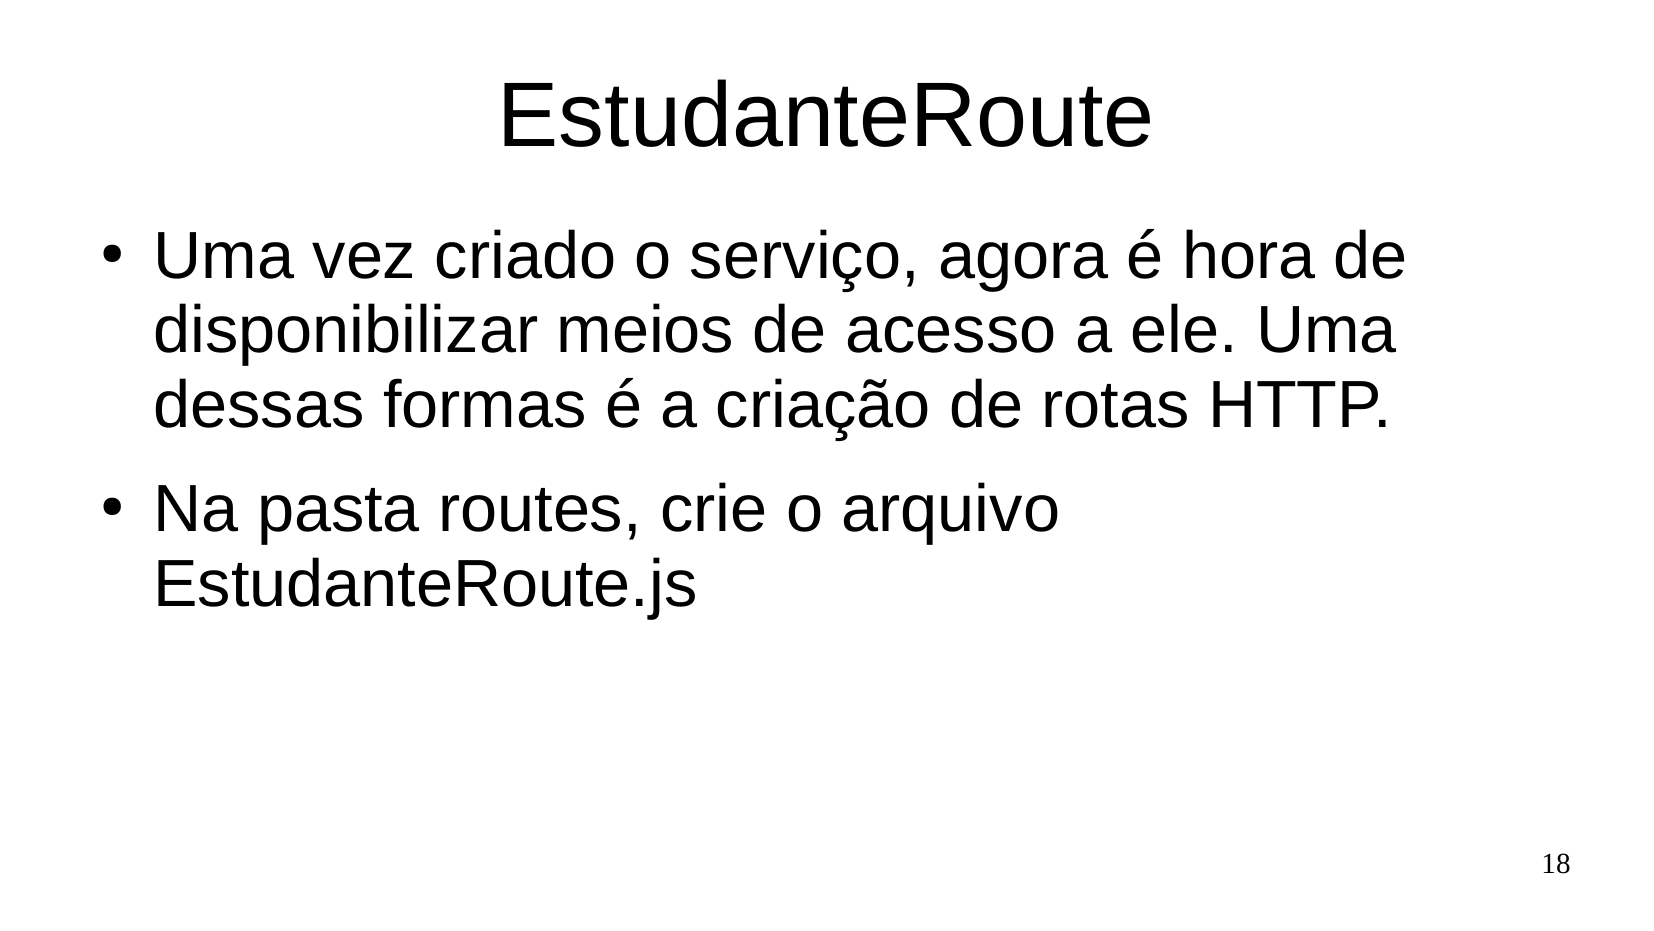

# EstudanteRoute
Uma vez criado o serviço, agora é hora de disponibilizar meios de acesso a ele. Uma dessas formas é a criação de rotas HTTP.
Na pasta routes, crie o arquivo EstudanteRoute.js
18